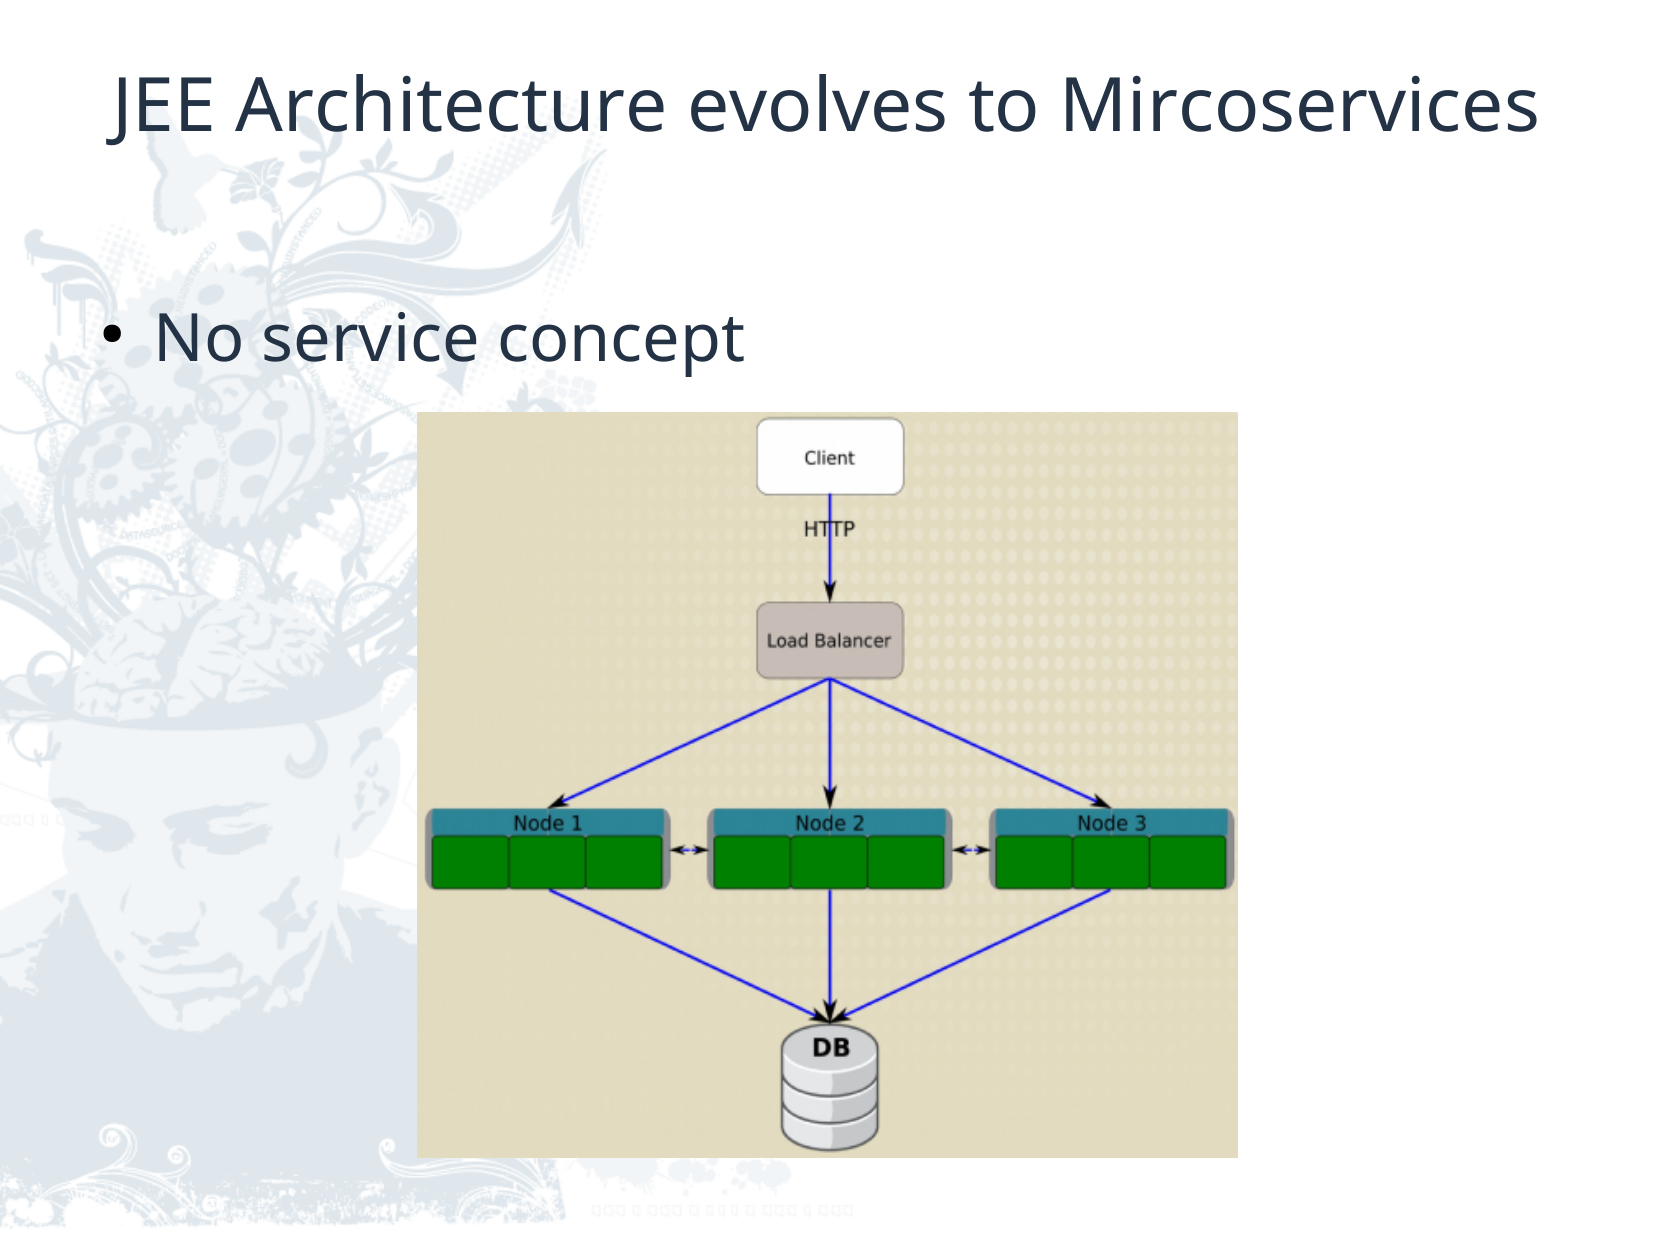

# JEE Architecture evolves to Mircoservices
No service concept